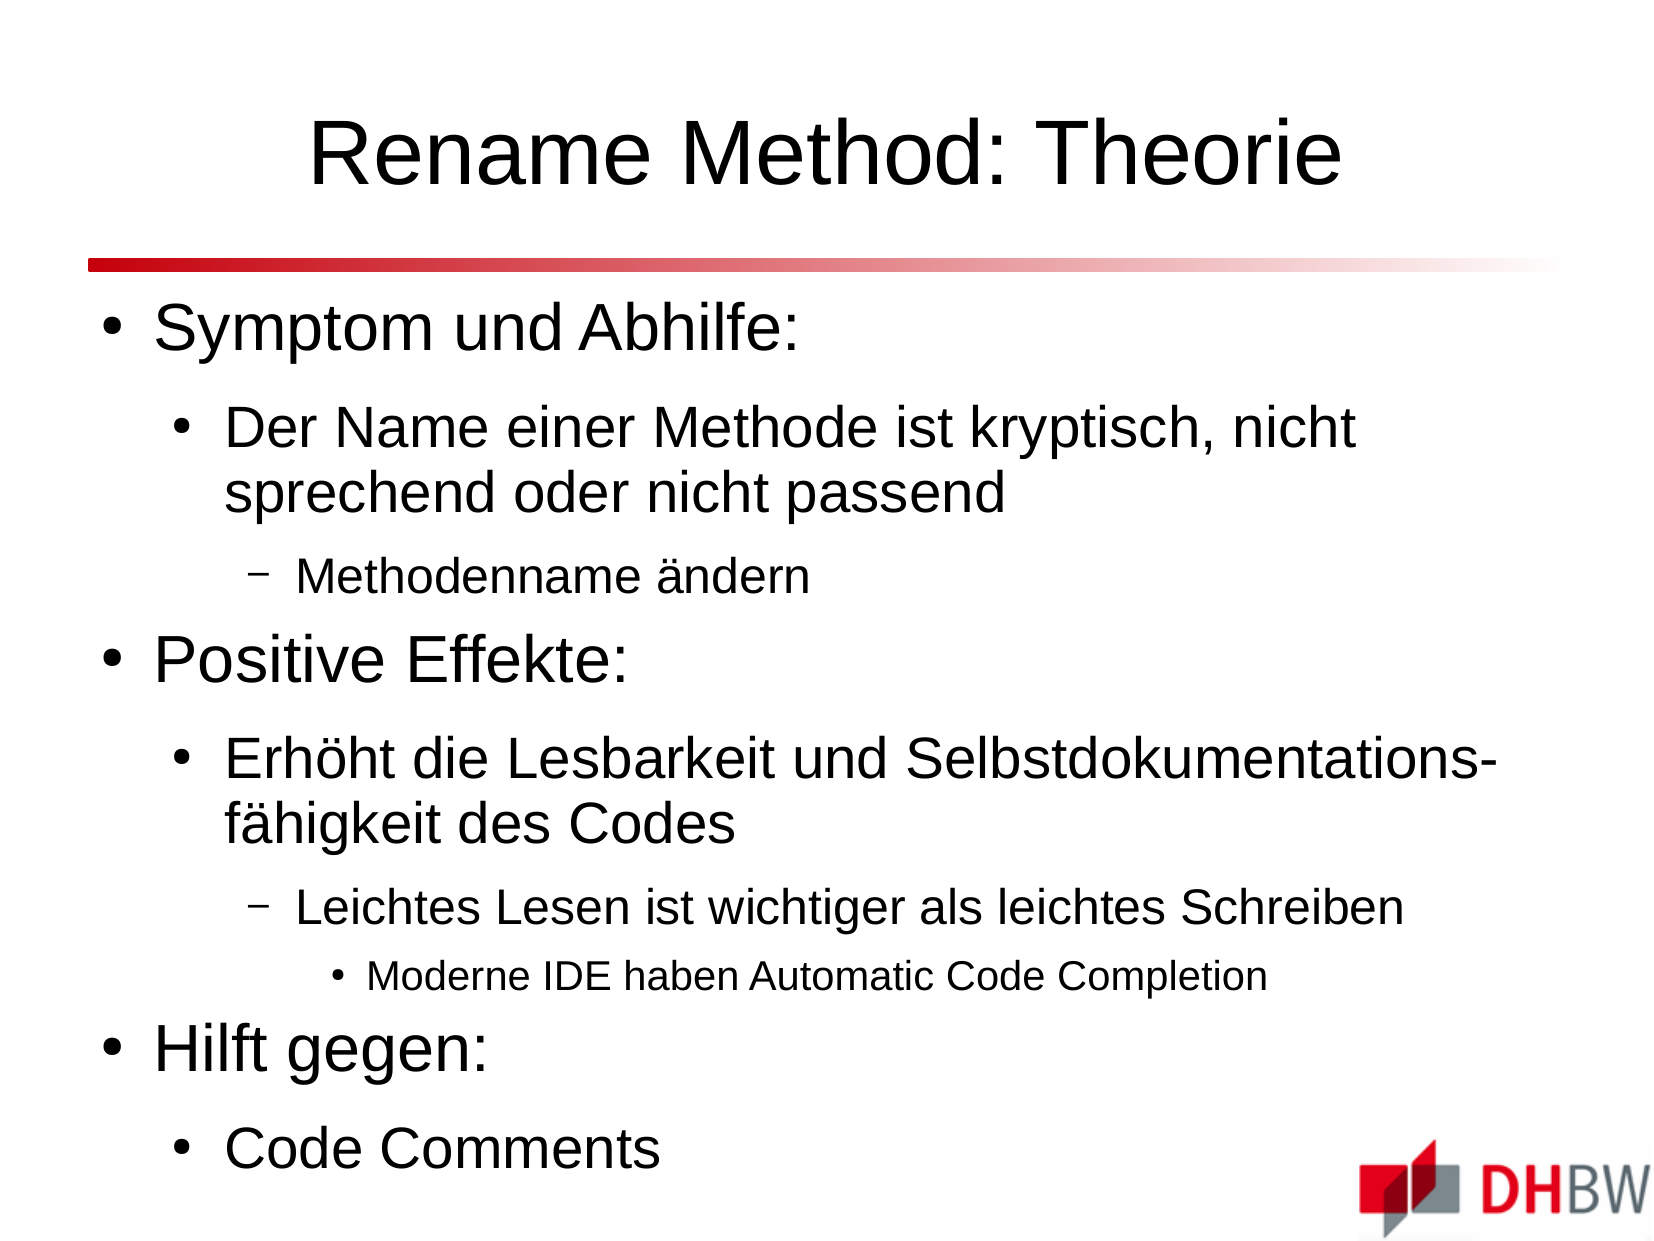

# Rename Method: Theorie
Symptom und Abhilfe:
Der Name einer Methode ist kryptisch, nicht sprechend oder nicht passend
Methodenname ändern
Positive Effekte:
Erhöht die Lesbarkeit und Selbstdokumentations-fähigkeit des Codes
Leichtes Lesen ist wichtiger als leichtes Schreiben
Moderne IDE haben Automatic Code Completion
Hilft gegen:
Code Comments